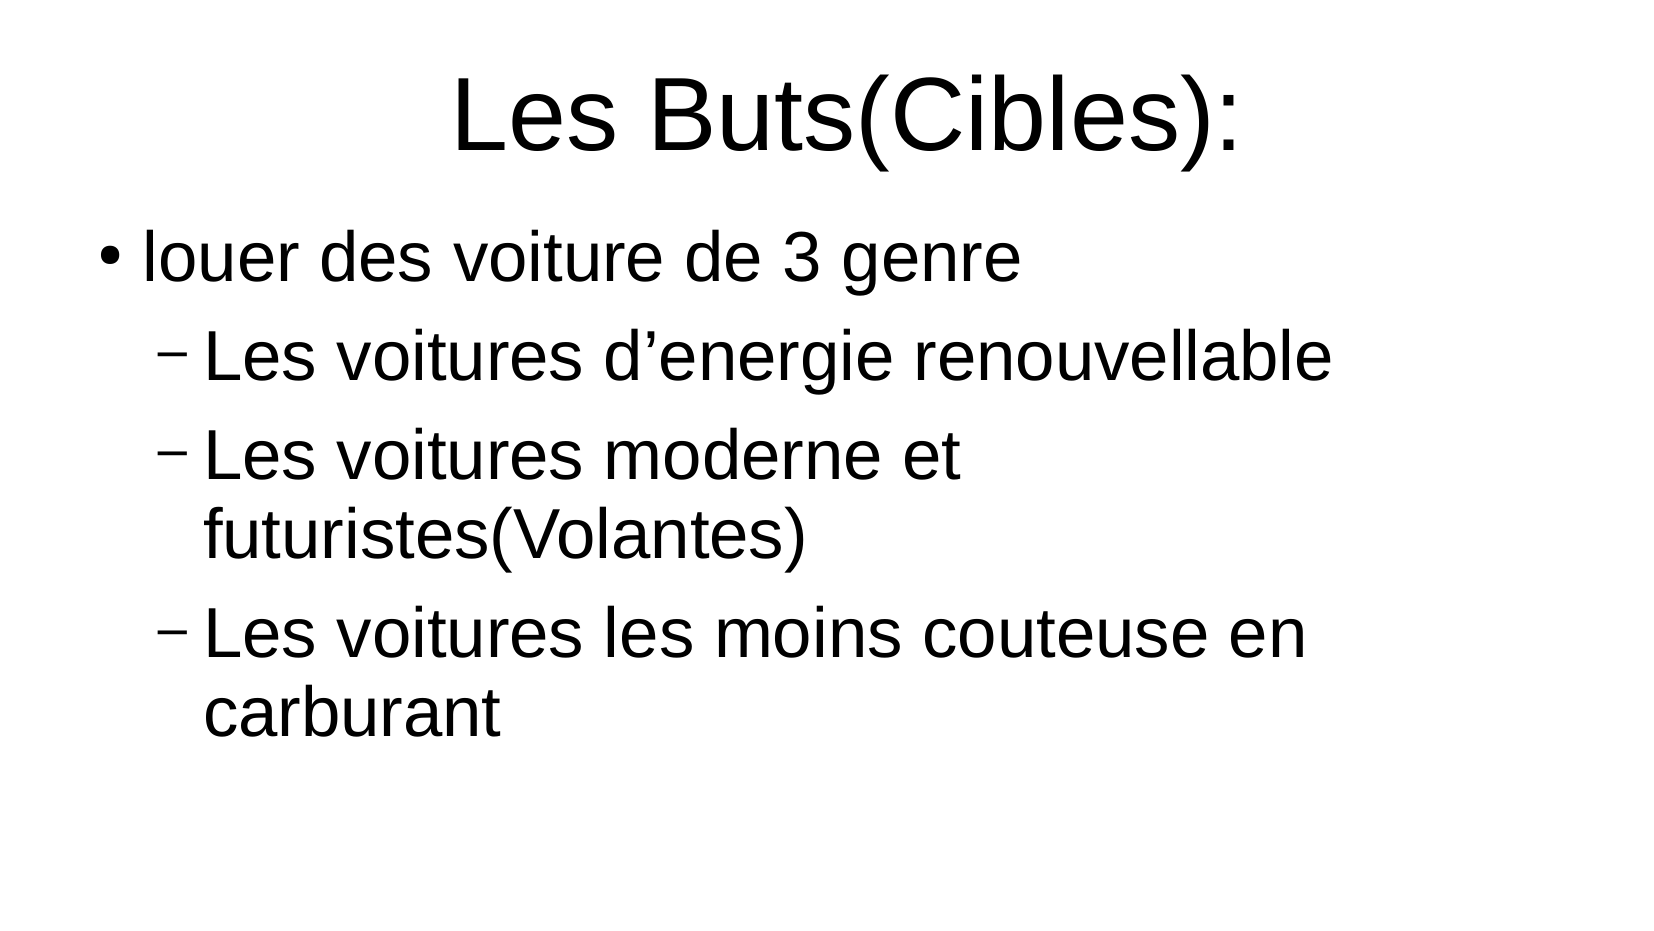

# Les Buts(Cibles):
louer des voiture de 3 genre
Les voitures d’energie renouvellable
Les voitures moderne et futuristes(Volantes)
Les voitures les moins couteuse en carburant